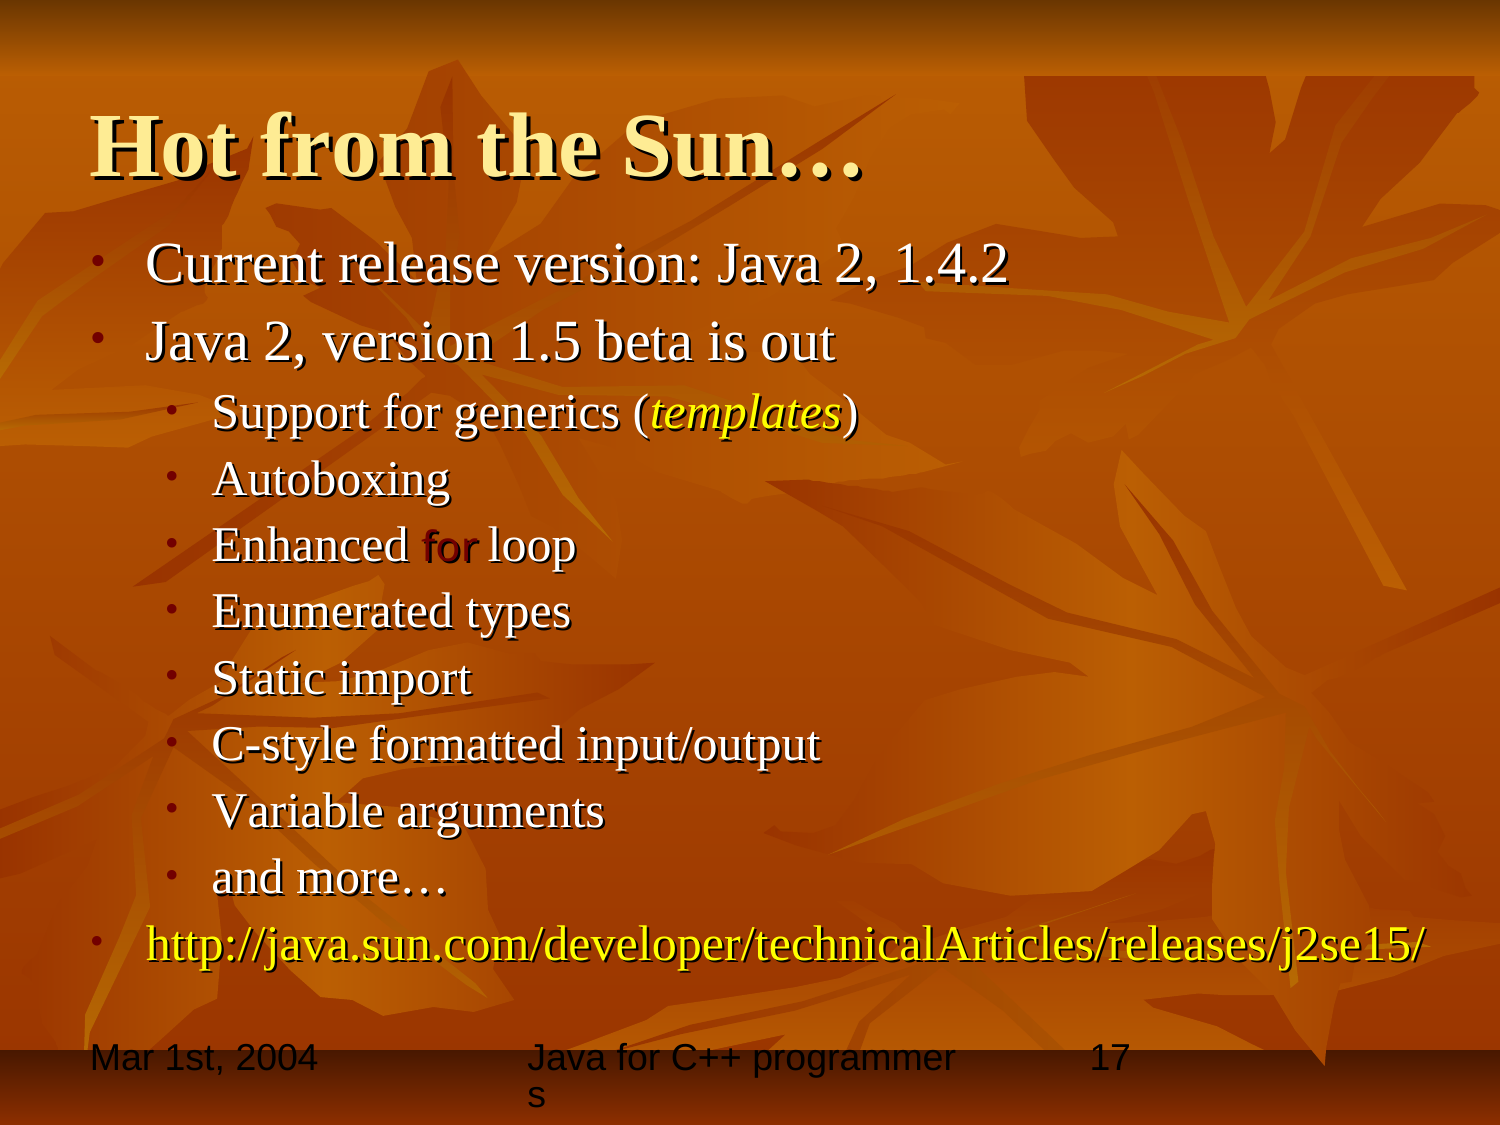

# Hot from the Sun…
Current release version: Java 2, 1.4.2
Java 2, version 1.5 beta is out
Support for generics (templates)
Autoboxing
Enhanced for loop
Enumerated types
Static import
C-style formatted input/output
Variable arguments
and more…
http://java.sun.com/developer/technicalArticles/releases/j2se15/
Mar 1st, 2004
Java for C++ programmers
17